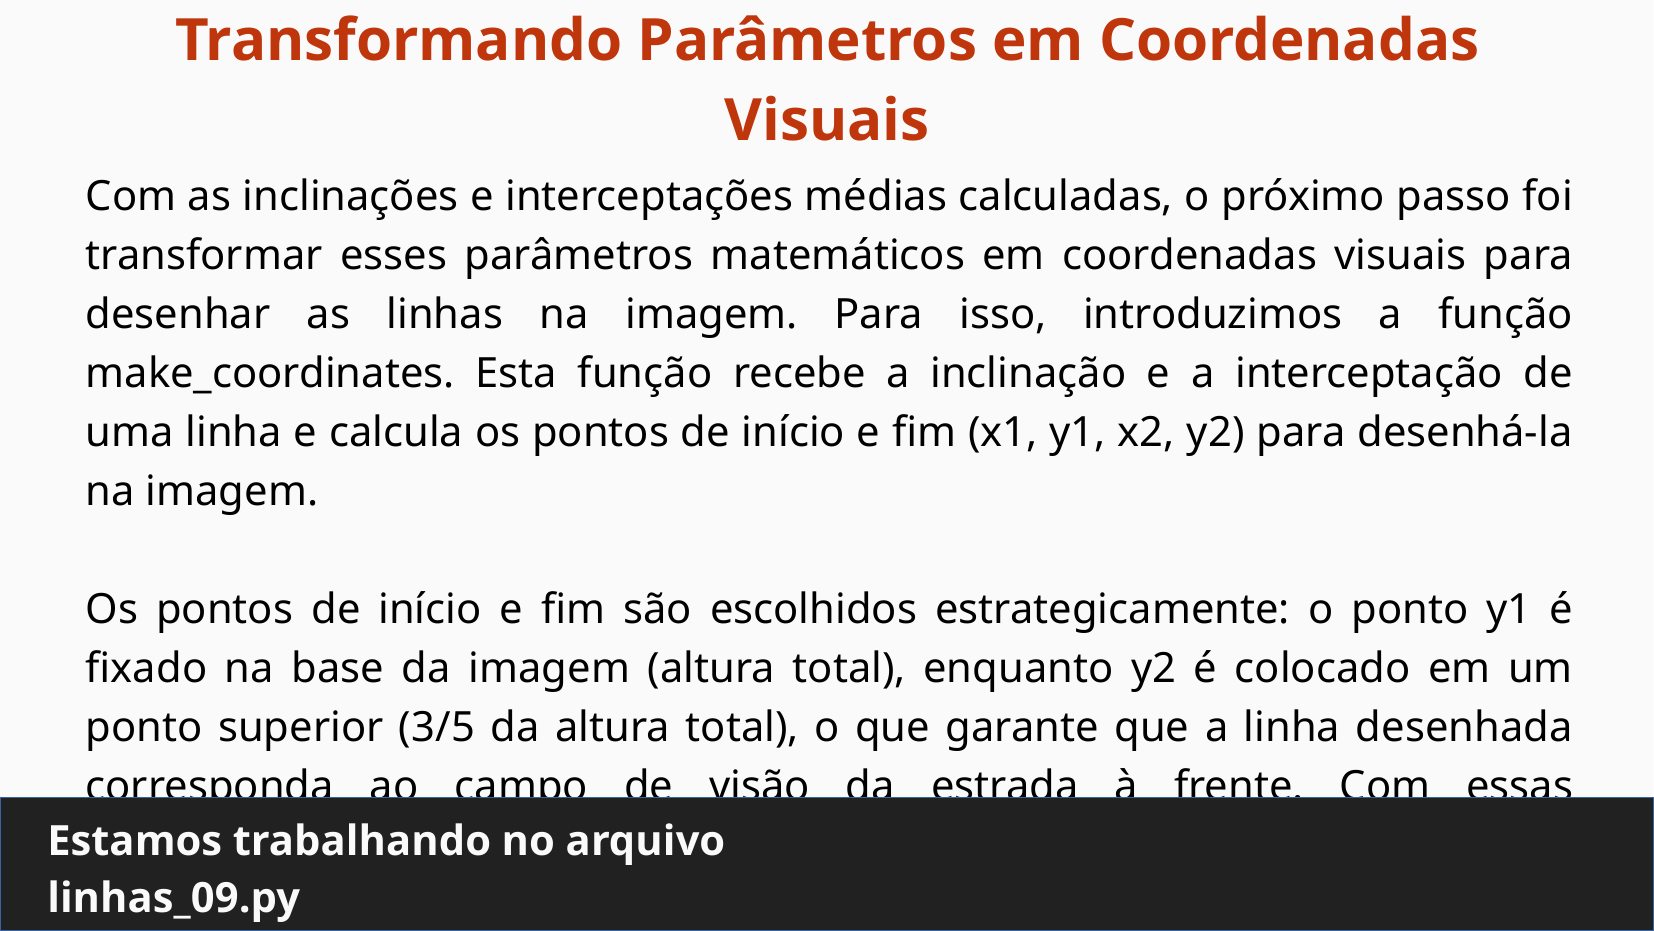

# Transformando Parâmetros em Coordenadas Visuais
Com as inclinações e interceptações médias calculadas, o próximo passo foi transformar esses parâmetros matemáticos em coordenadas visuais para desenhar as linhas na imagem. Para isso, introduzimos a função make_coordinates. Esta função recebe a inclinação e a interceptação de uma linha e calcula os pontos de início e fim (x1, y1, x2, y2) para desenhá-la na imagem.
Os pontos de início e fim são escolhidos estrategicamente: o ponto y1 é fixado na base da imagem (altura total), enquanto y2 é colocado em um ponto superior (3/5 da altura total), o que garante que a linha desenhada corresponda ao campo de visão da estrada à frente. Com essas coordenadas, podemos traçar as linhas médias calculadas e exibir visualmente as faixas da estrada de maneira clara e intuitiva.
Estamos trabalhando no arquivo linhas_09.py